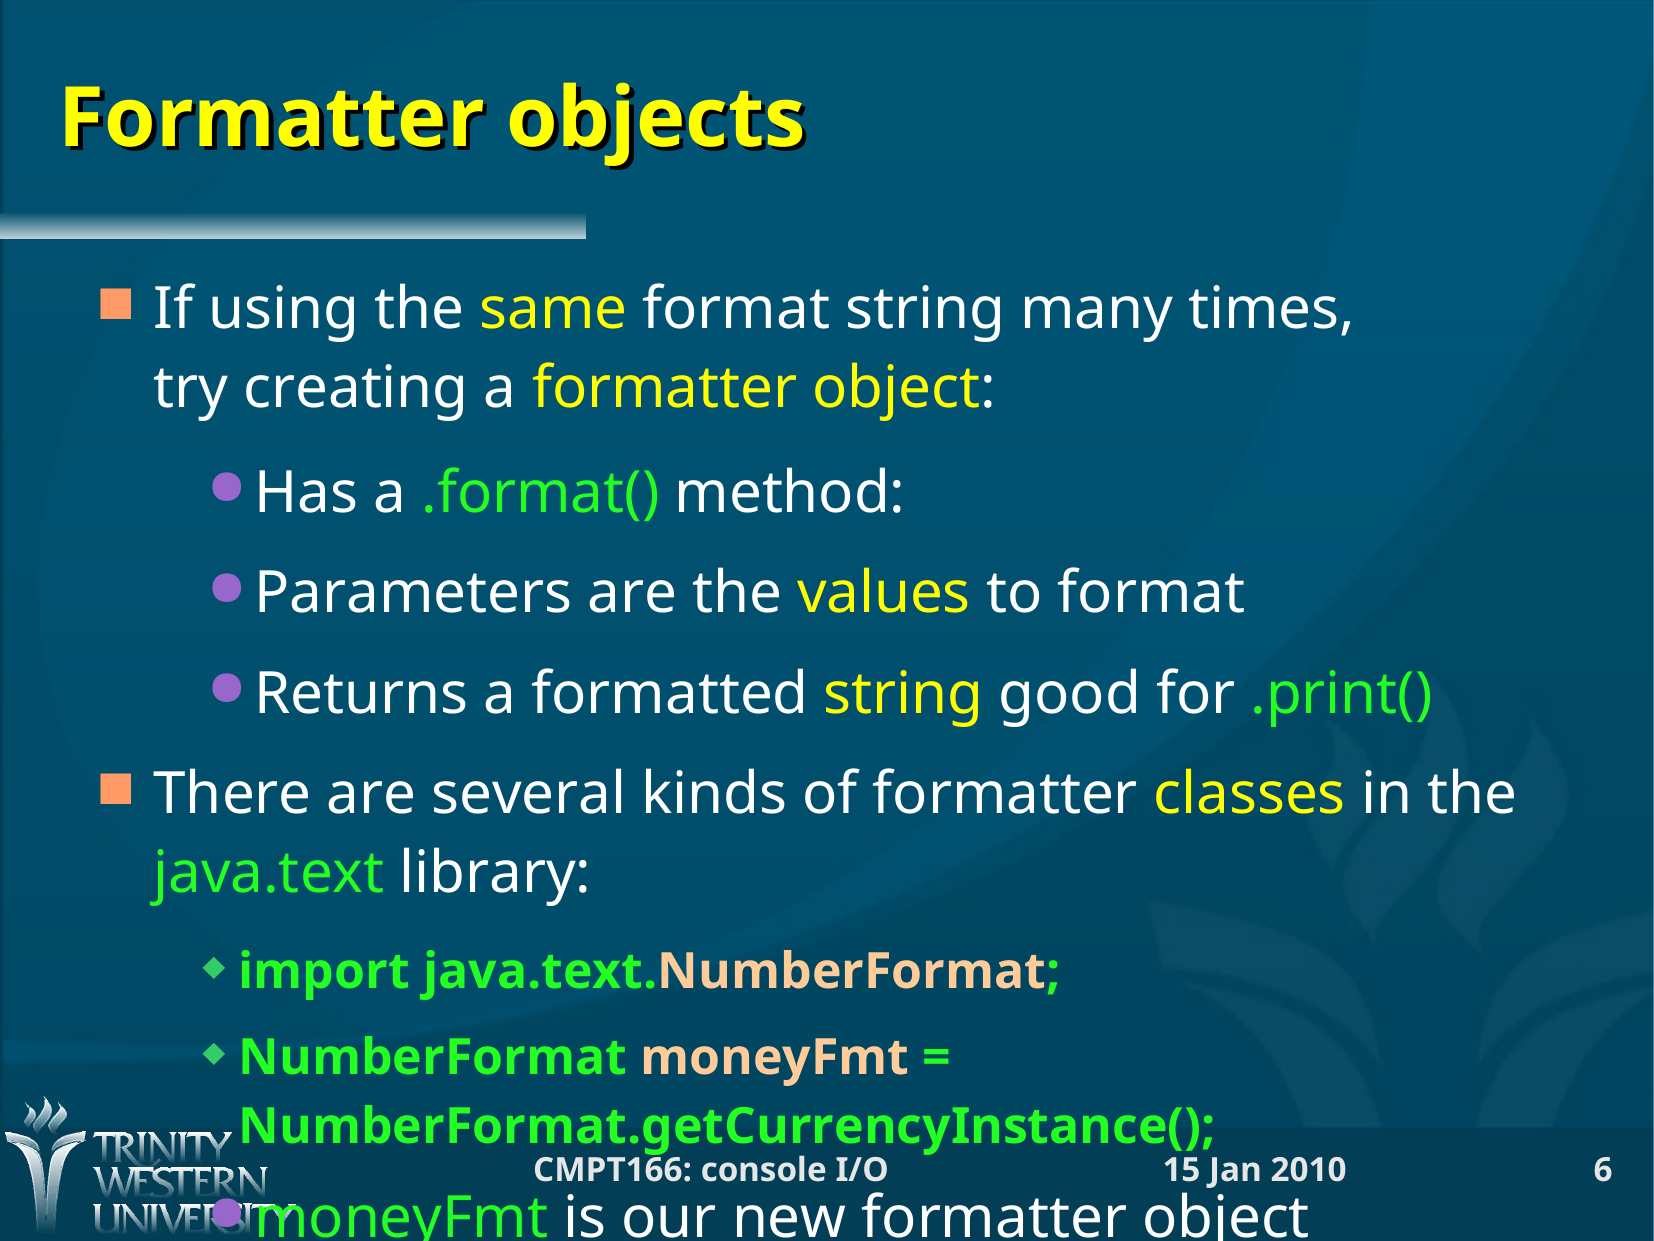

# Formatter objects
If using the same format string many times,
try creating a formatter object:
Has a .format() method:
Parameters are the values to format
Returns a formatted string good for .print()
There are several kinds of formatter classes in the java.text library:
import java.text.NumberFormat;
NumberFormat moneyFmt =
NumberFormat.getCurrencyInstance();
moneyFmt is our new formatter object
CMPT166: console I/O
15 Jan 2010
6